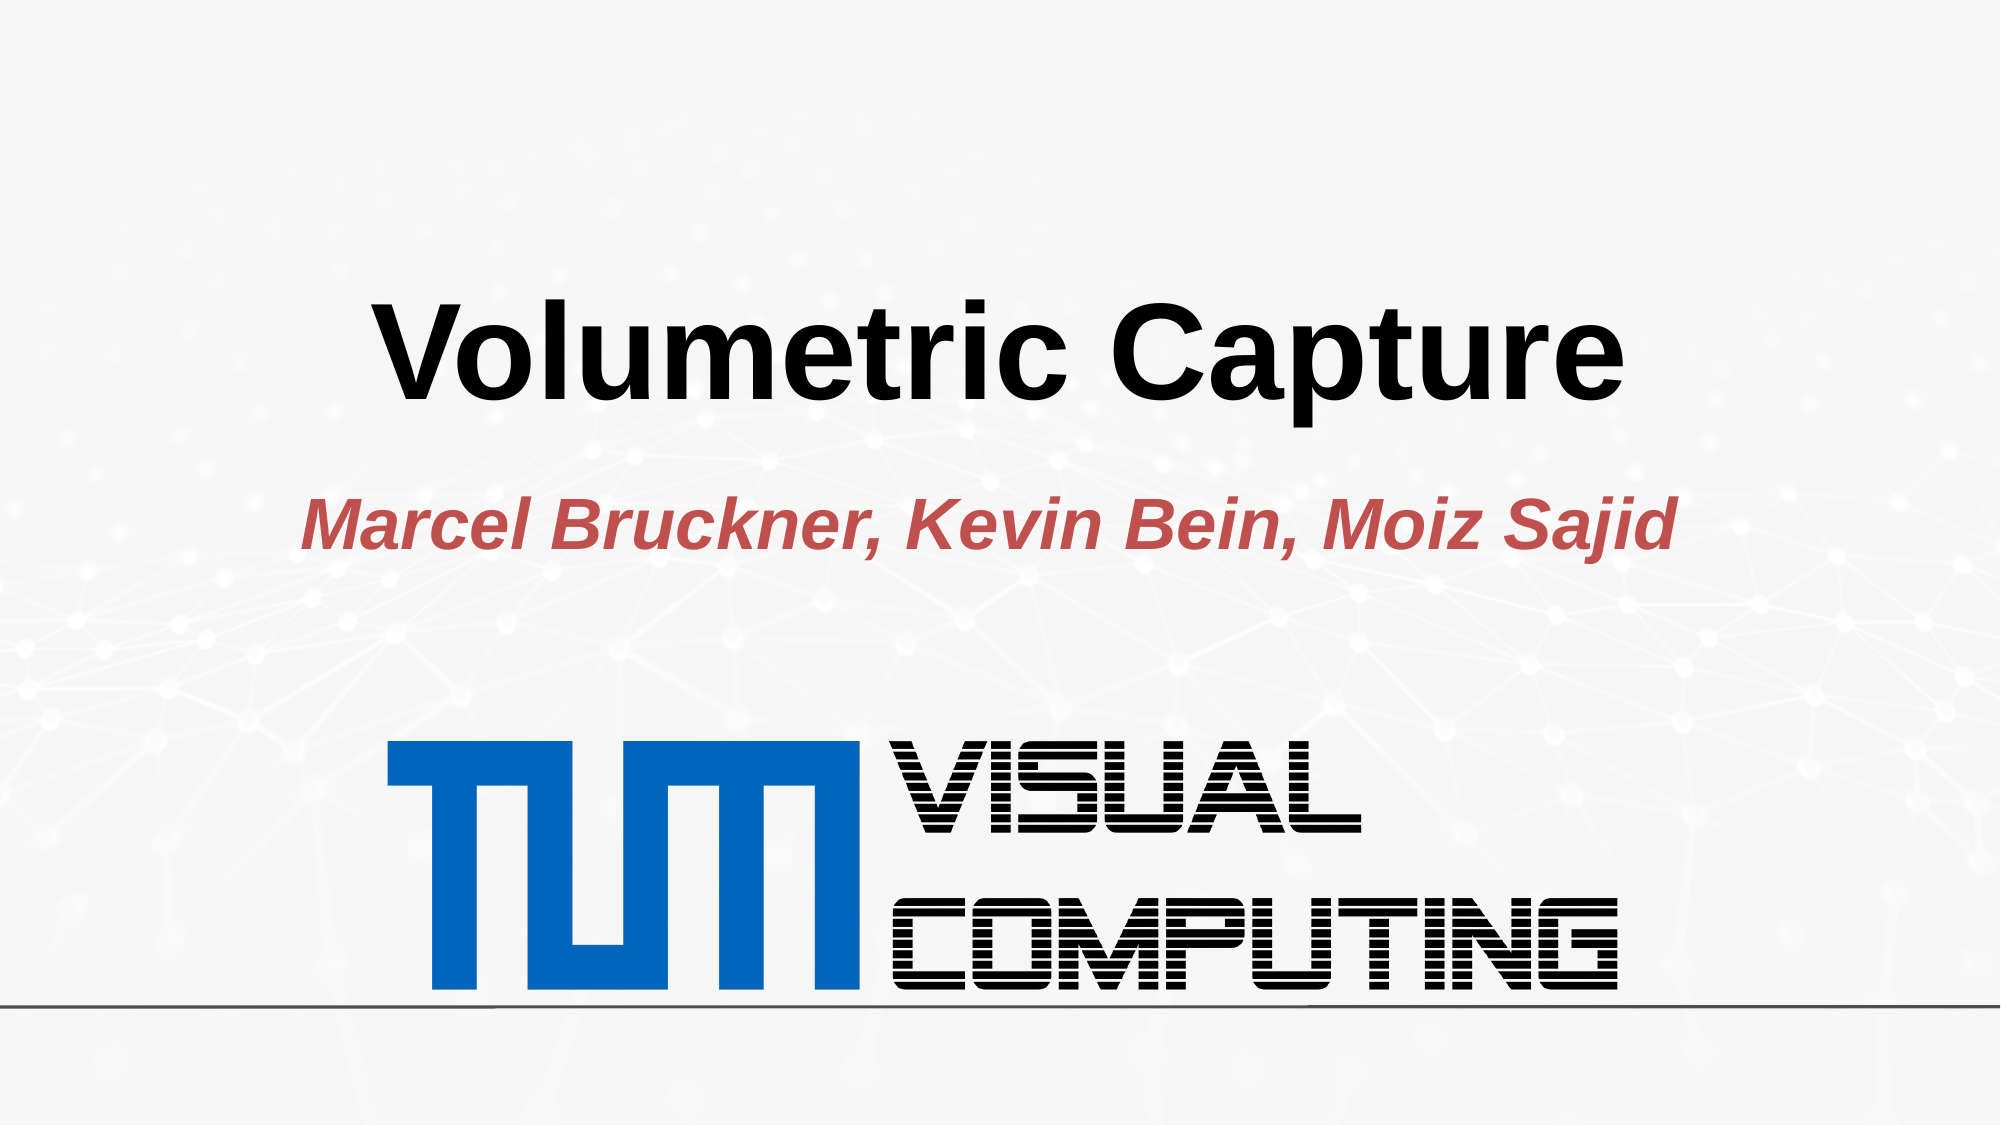

Volumetric Capture
# Marcel Bruckner, Kevin Bein, Moiz Sajid